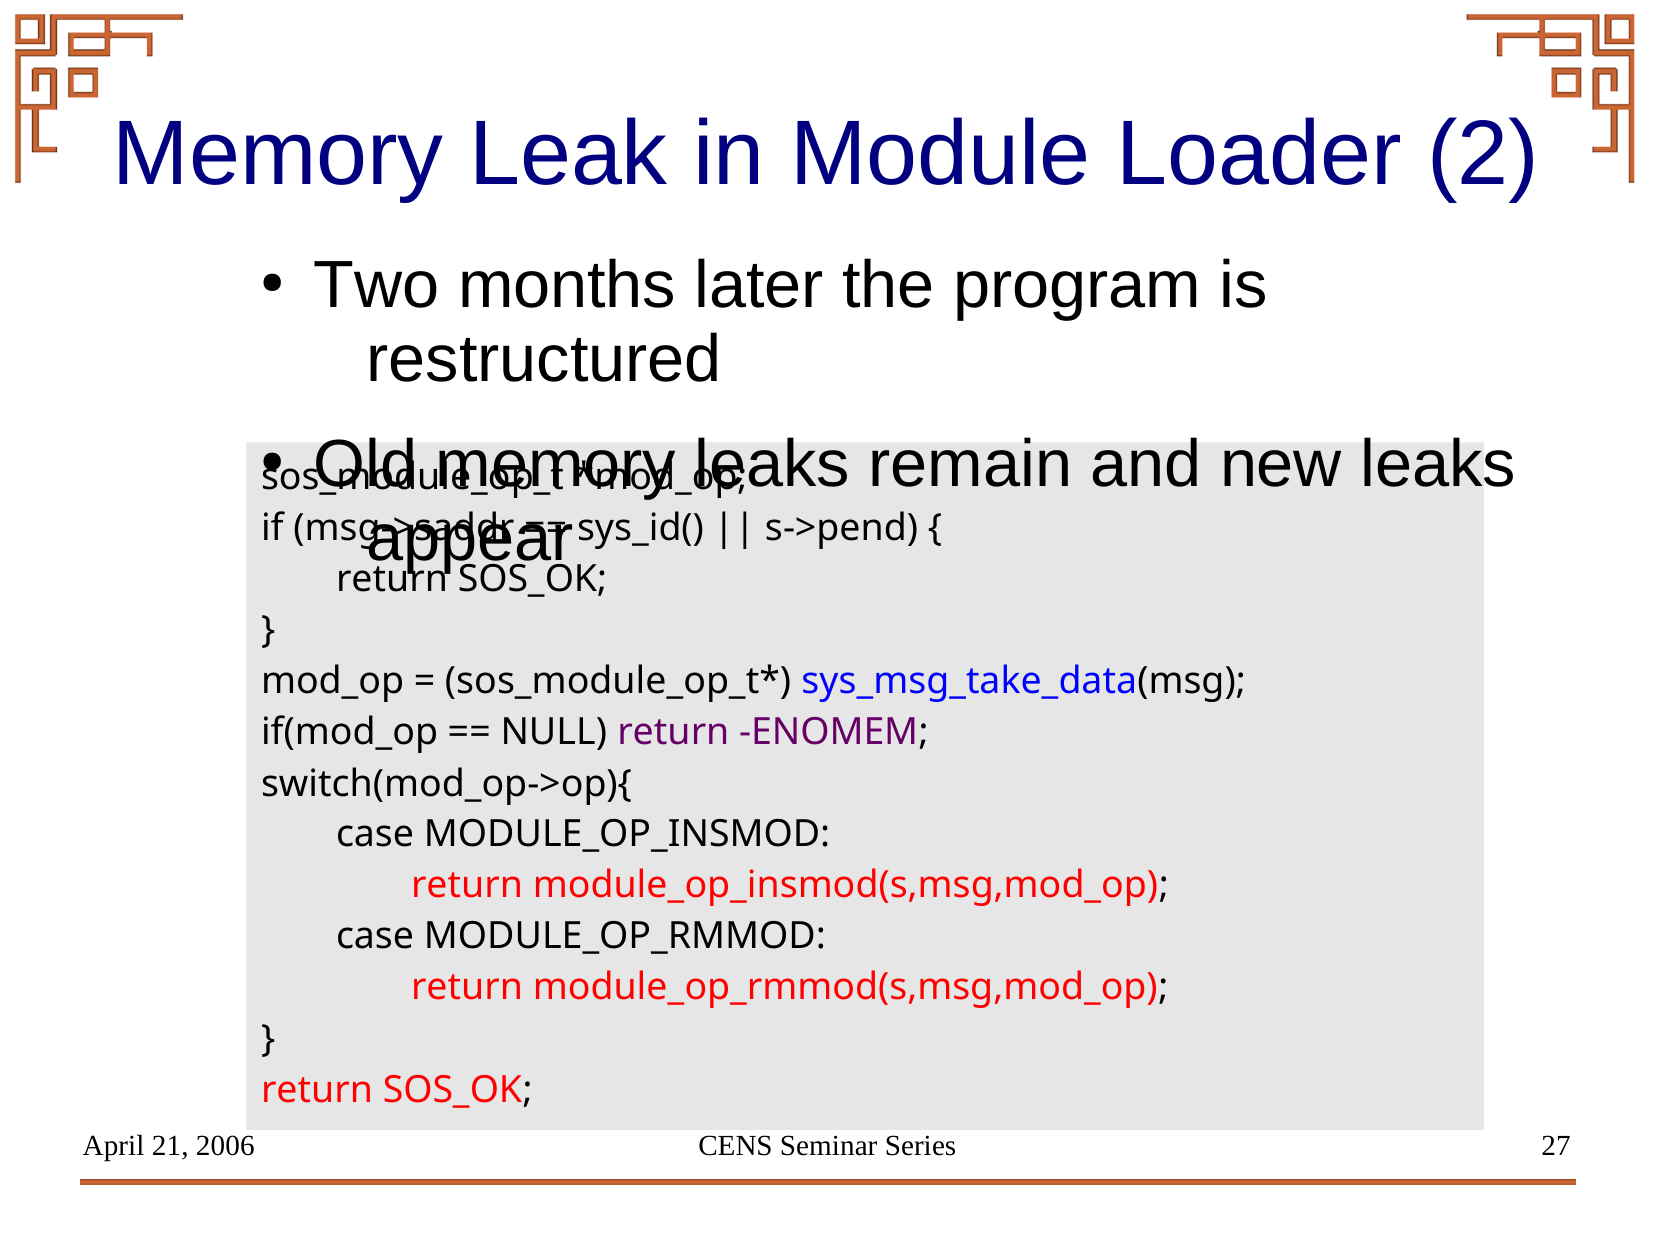

# Memory Leak in Module Loader (2)
Two months later the program is restructured
Old memory leaks remain and new leaks appear
sos_module_op_t *mod_op;
if (msg->saddr == sys_id() || s->pend) {
	return SOS_OK;
}
mod_op = (sos_module_op_t*) sys_msg_take_data(msg);
if(mod_op == NULL) return -ENOMEM;
switch(mod_op->op){
	case MODULE_OP_INSMOD:
		return module_op_insmod(s,msg,mod_op);
	case MODULE_OP_RMMOD:
		return module_op_rmmod(s,msg,mod_op);
}
return SOS_OK;
April 21, 2006
CENS Seminar Series
27